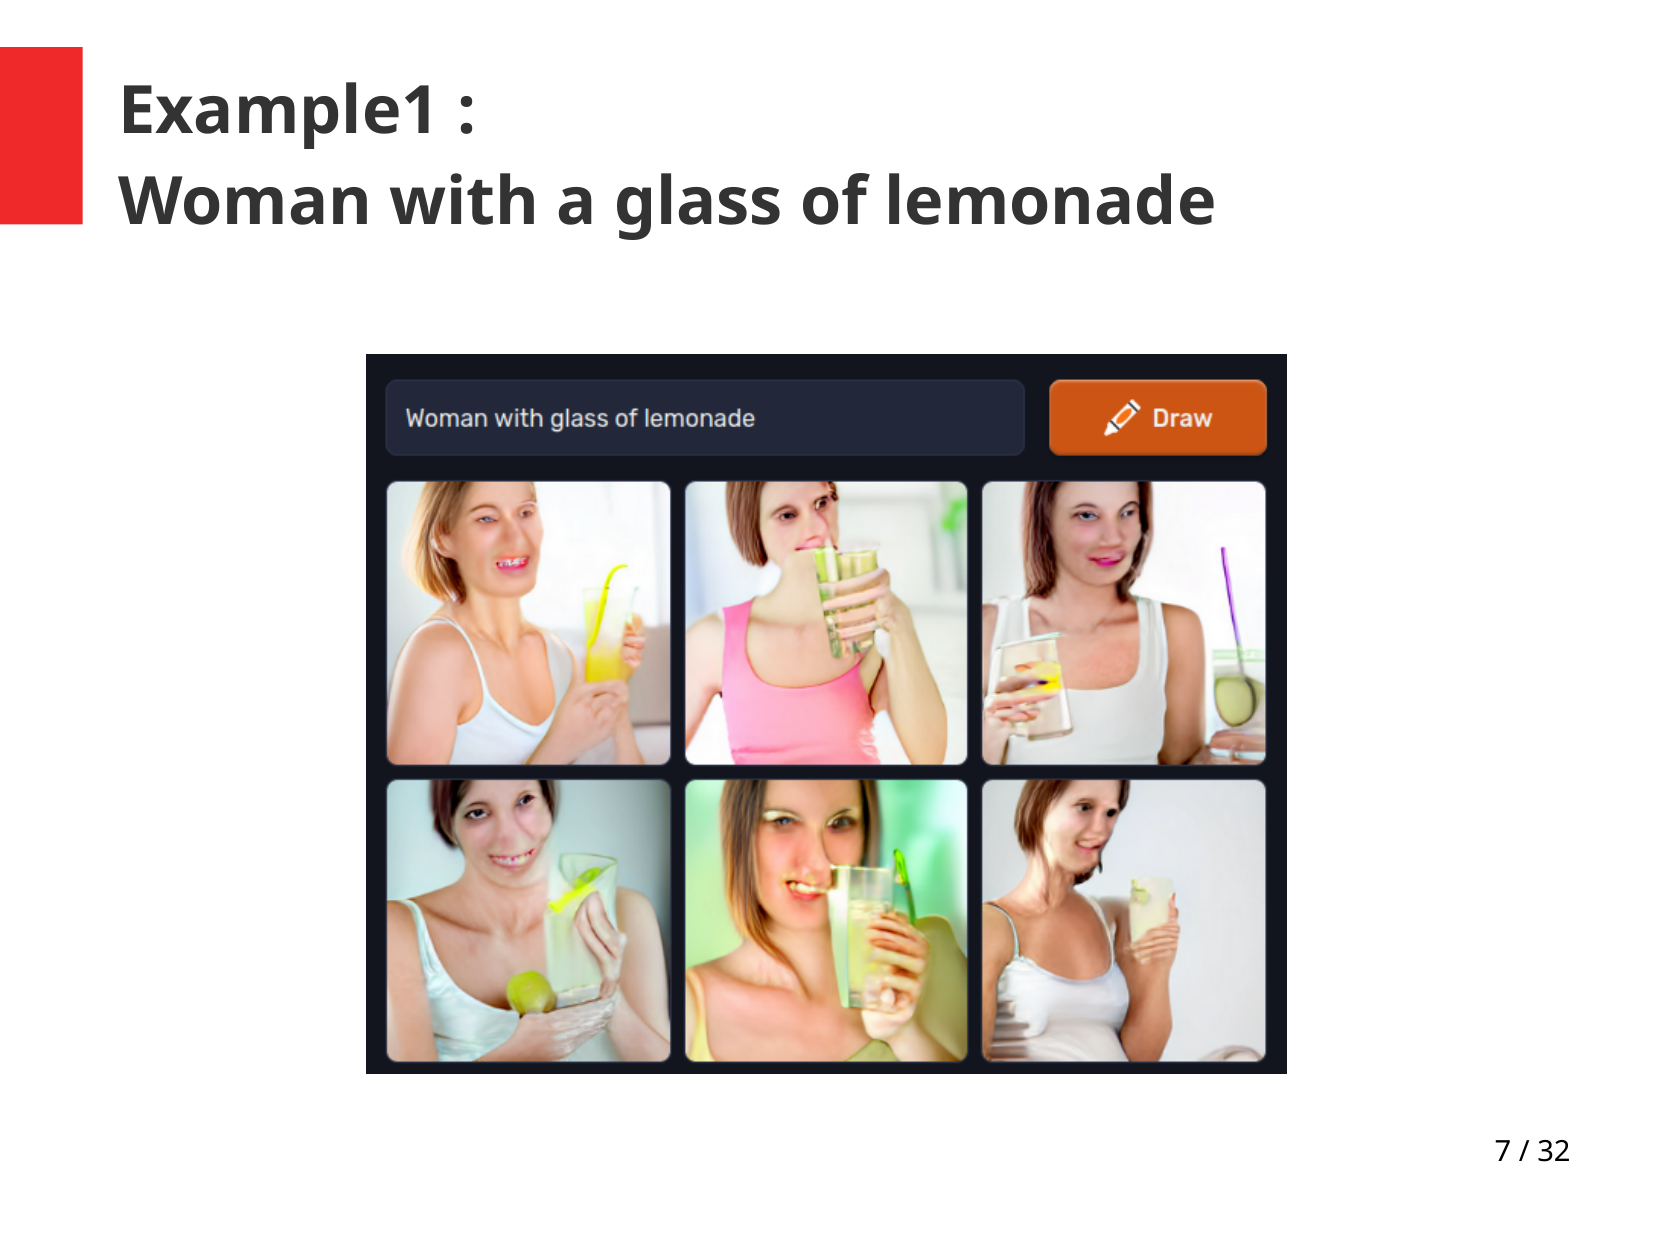

# Example1 : Woman with a glass of lemonade
7